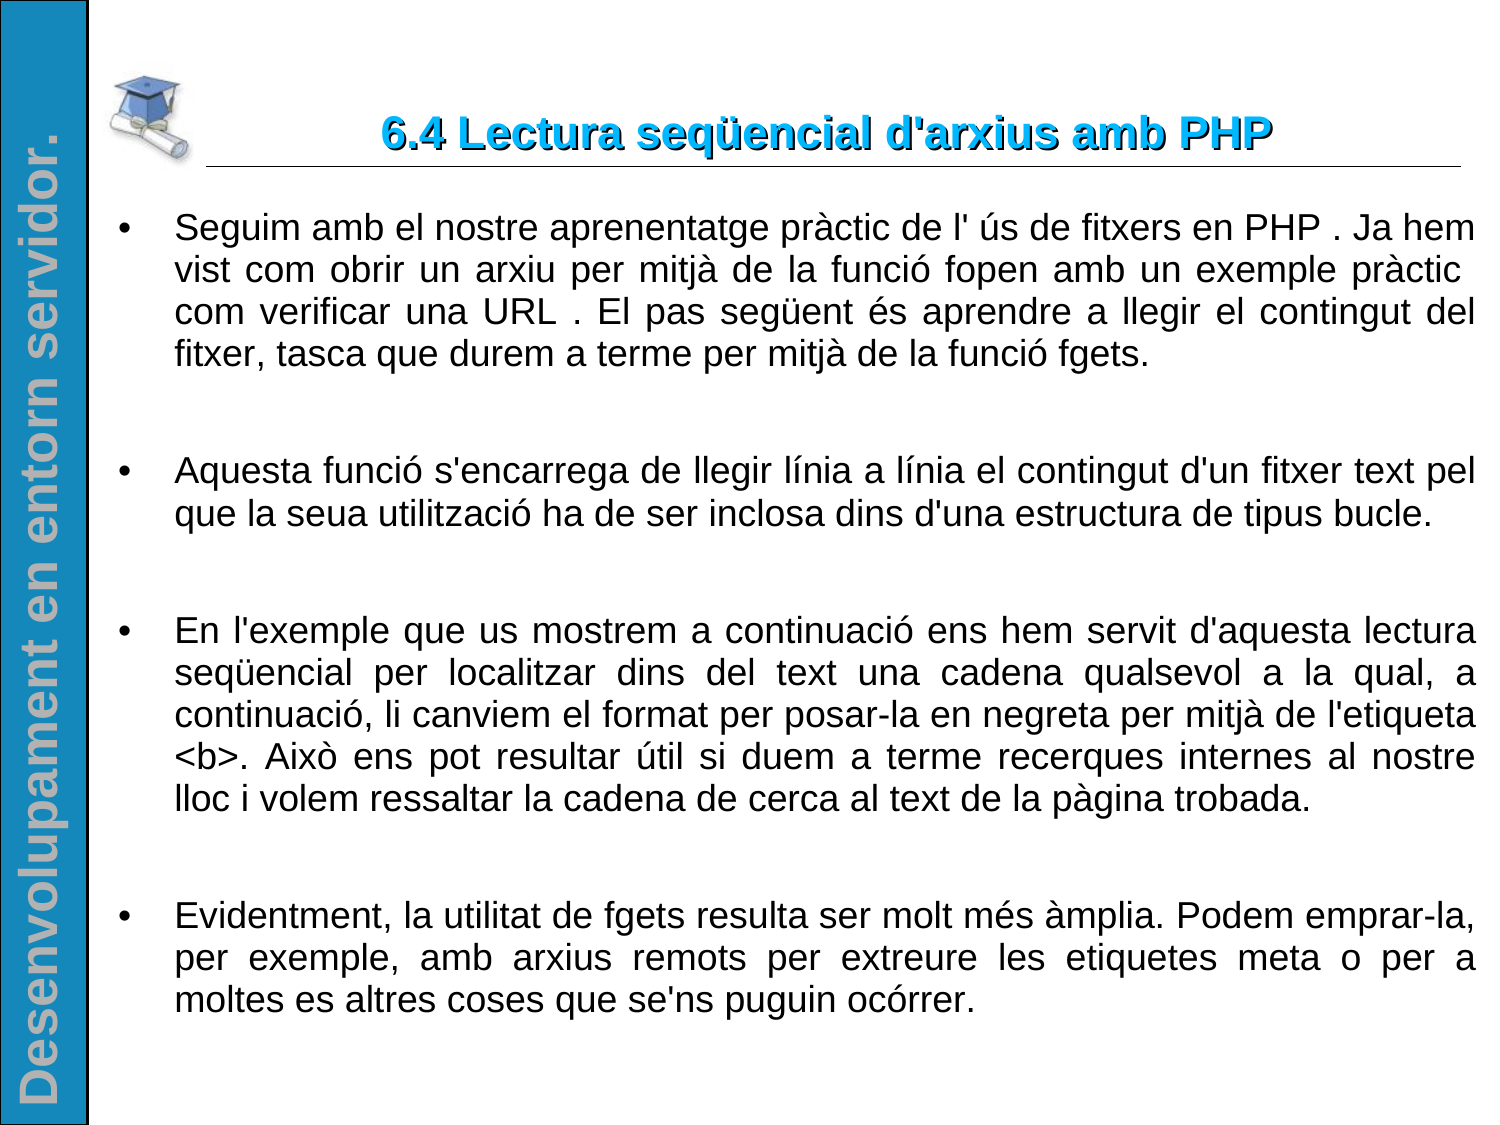

# 6.4 Lectura seqüencial d'arxius amb PHP
Seguim amb el nostre aprenentatge pràctic de l' ús de fitxers en PHP . Ja hem vist com obrir un arxiu per mitjà de la funció fopen amb un exemple pràctic com verificar una URL . El pas següent és aprendre a llegir el contingut del fitxer, tasca que durem a terme per mitjà de la funció fgets.
Aquesta funció s'encarrega de llegir línia a línia el contingut d'un fitxer text pel que la seua utilització ha de ser inclosa dins d'una estructura de tipus bucle.
En l'exemple que us mostrem a continuació ens hem servit d'aquesta lectura seqüencial per localitzar dins del text una cadena qualsevol a la qual, a continuació, li canviem el format per posar-la en negreta per mitjà de l'etiqueta <b>. Això ens pot resultar útil si duem a terme recerques internes al nostre lloc i volem ressaltar la cadena de cerca al text de la pàgina trobada.
Evidentment, la utilitat de fgets resulta ser molt més àmplia. Podem emprar-la, per exemple, amb arxius remots per extreure les etiquetes meta o per a moltes es altres coses que se'ns puguin ocórrer.